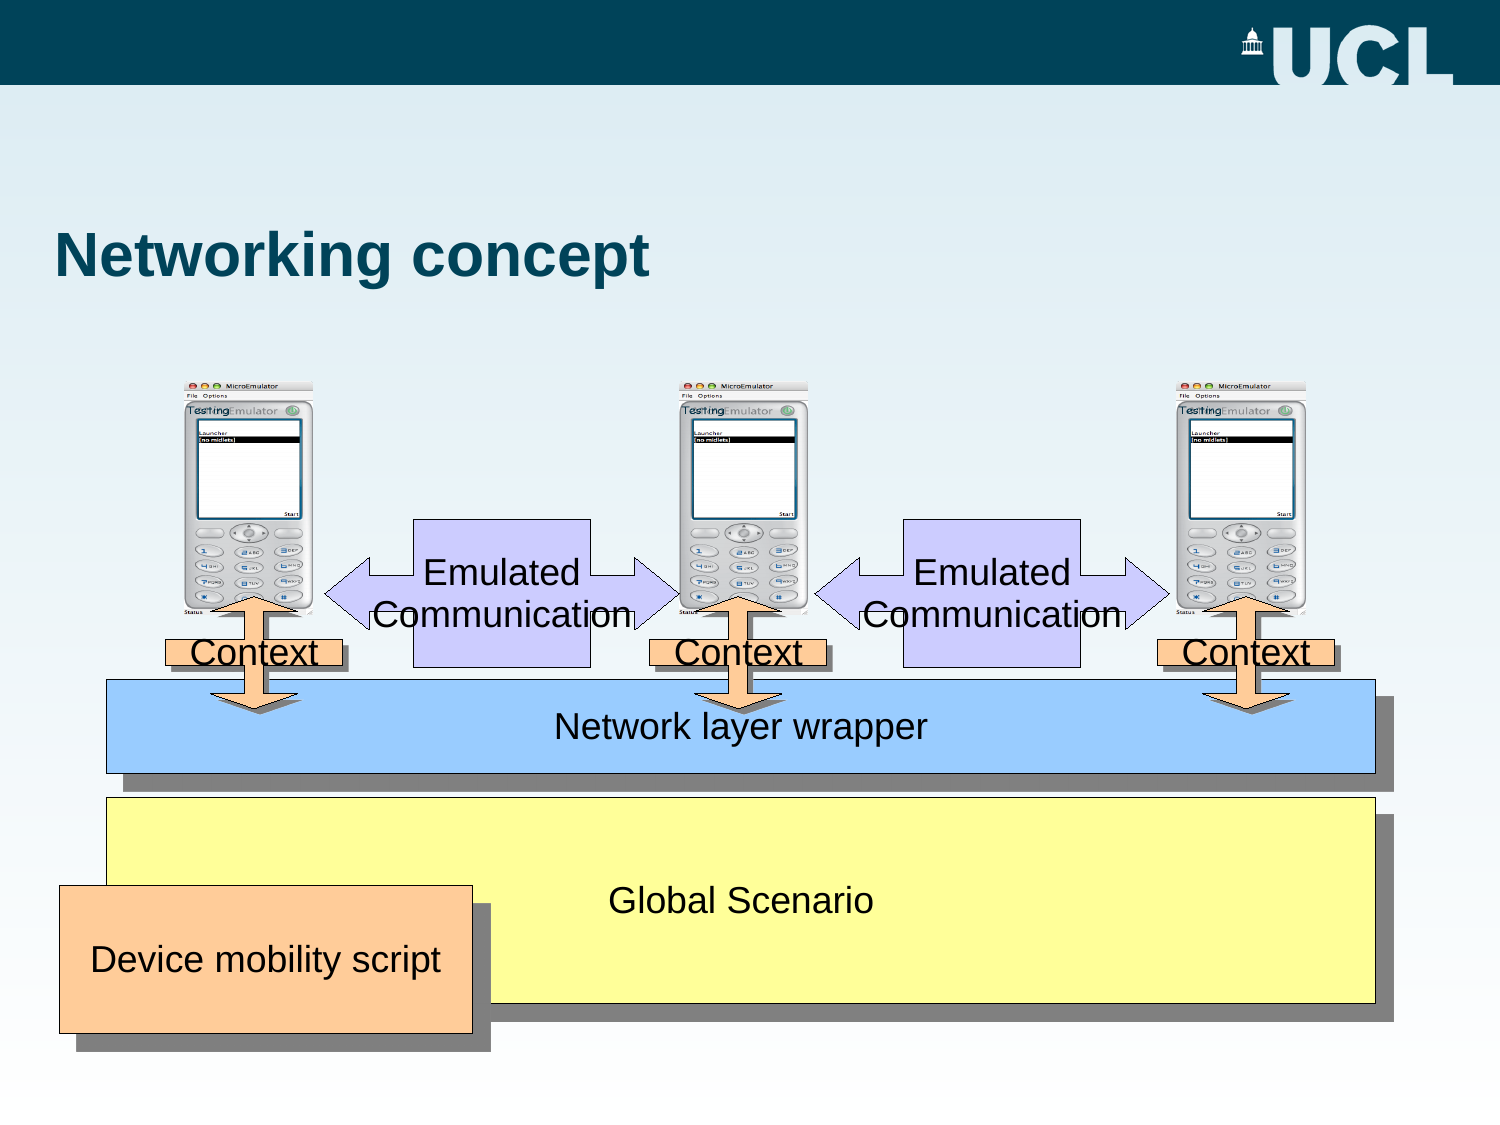

# Networking concept
Emulated
Communication
Emulated
Communication
Context
Context
Context
Network layer wrapper
Global Scenario
Device mobility script